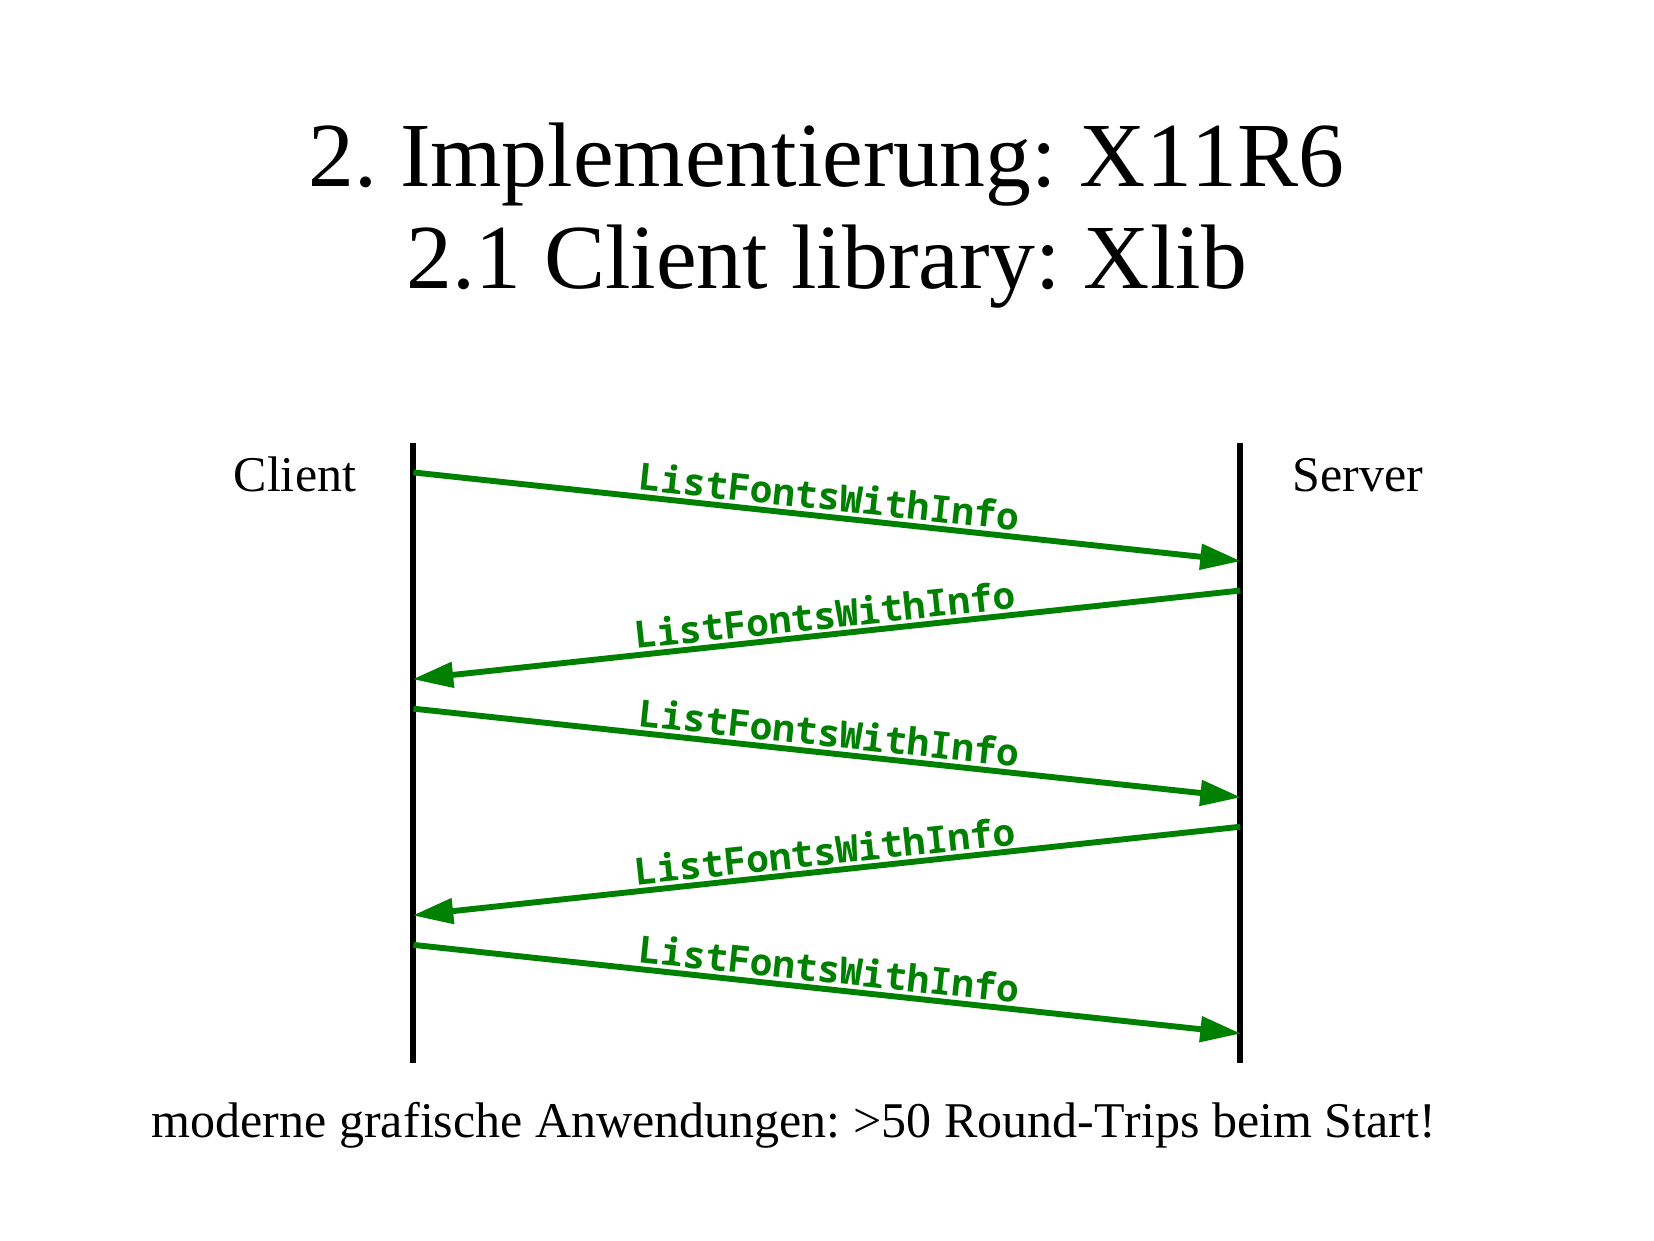

# 2. Implementierung: X11R6 2.1 Client library: Xlib
Client
Server
ListFontsWithInfo
ListFontsWithInfo
ListFontsWithInfo
ListFontsWithInfo
ListFontsWithInfo
moderne grafische Anwendungen: >50 Round-Trips beim Start!